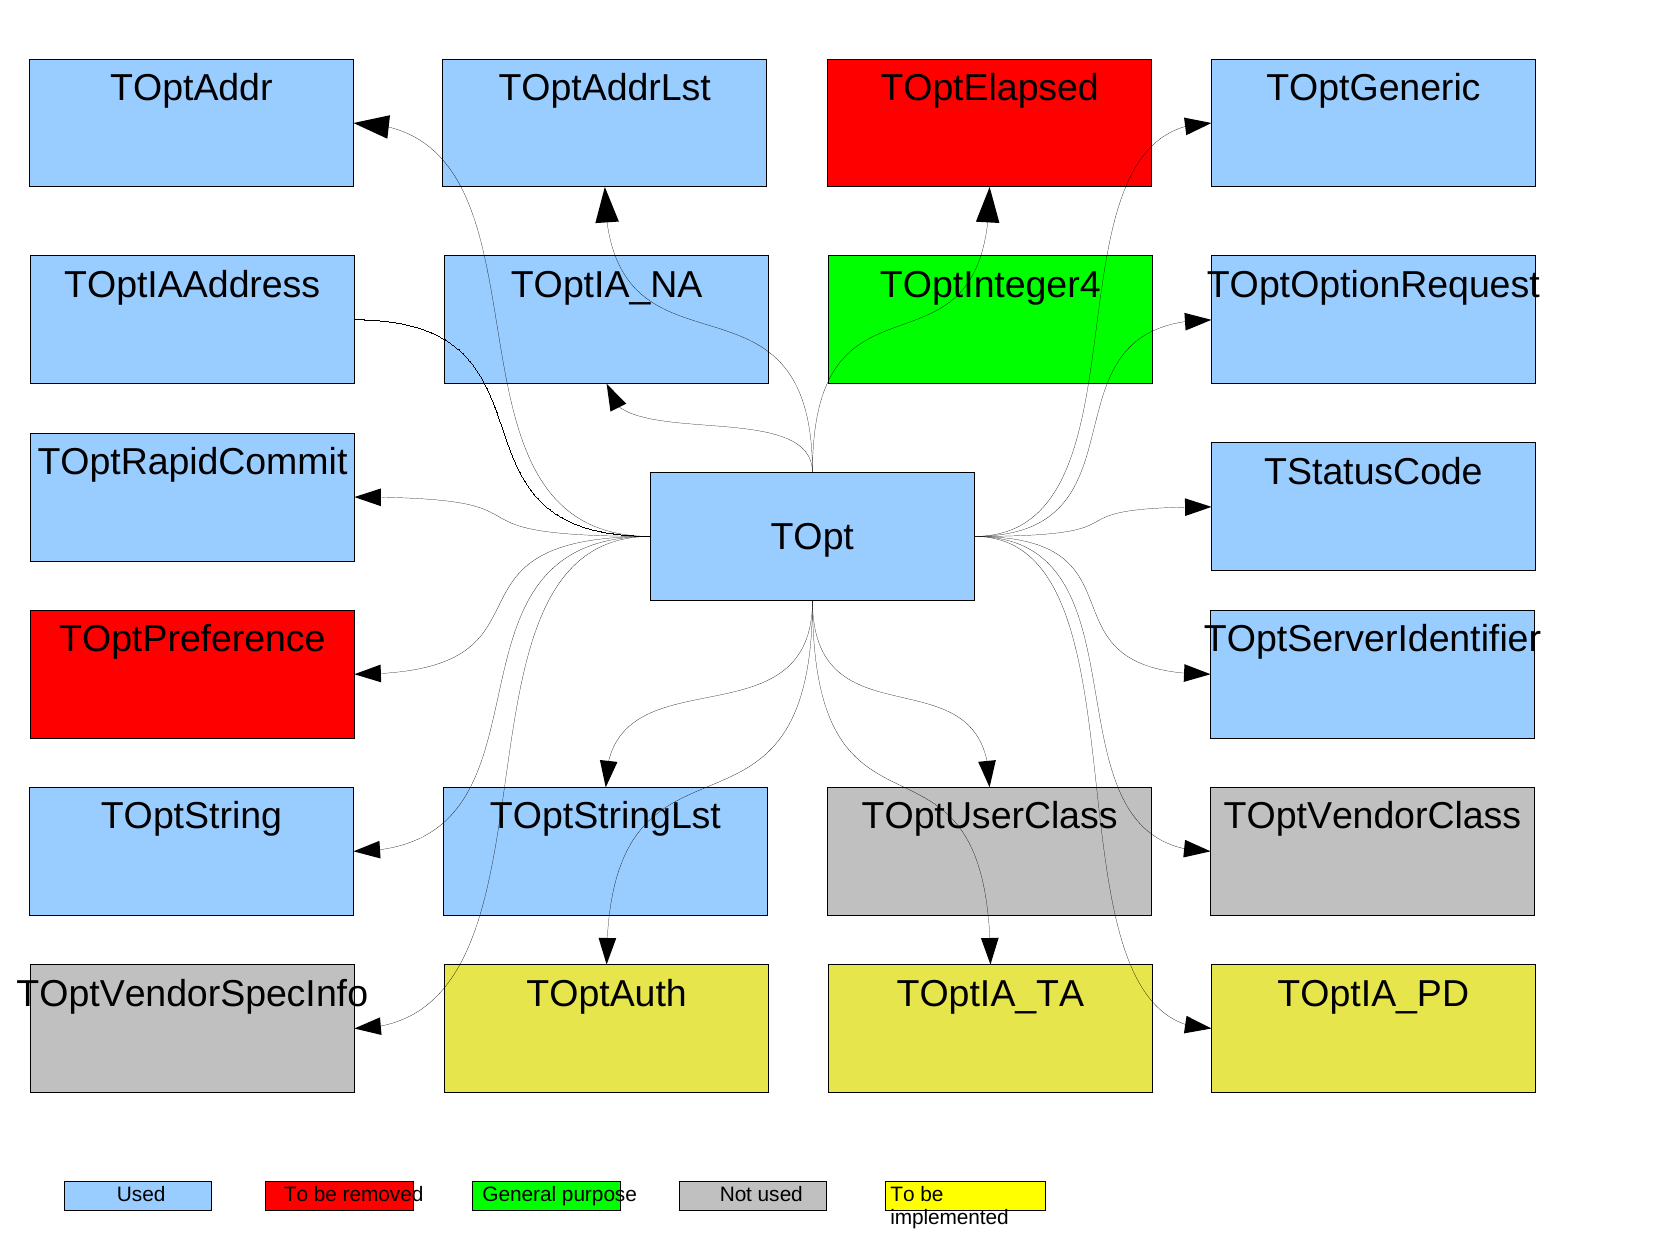

TOptAddr
TOptAddrLst
TOptElapsed
TOptGeneric
TOptIAAddress
TOptIA_NA
TOptInteger4
TOptOptionRequest
TOptRapidCommit
TStatusCode
TOpt
TOptPreference
TOptServerIdentifier
TOptString
TOptStringLst
TOptUserClass
TOptVendorClass
TOptVendorSpecInfo
TOptAuth
TOptIA_TA
TOptIA_PD
To be removed
Used
To be implemented
General purpose
Not used